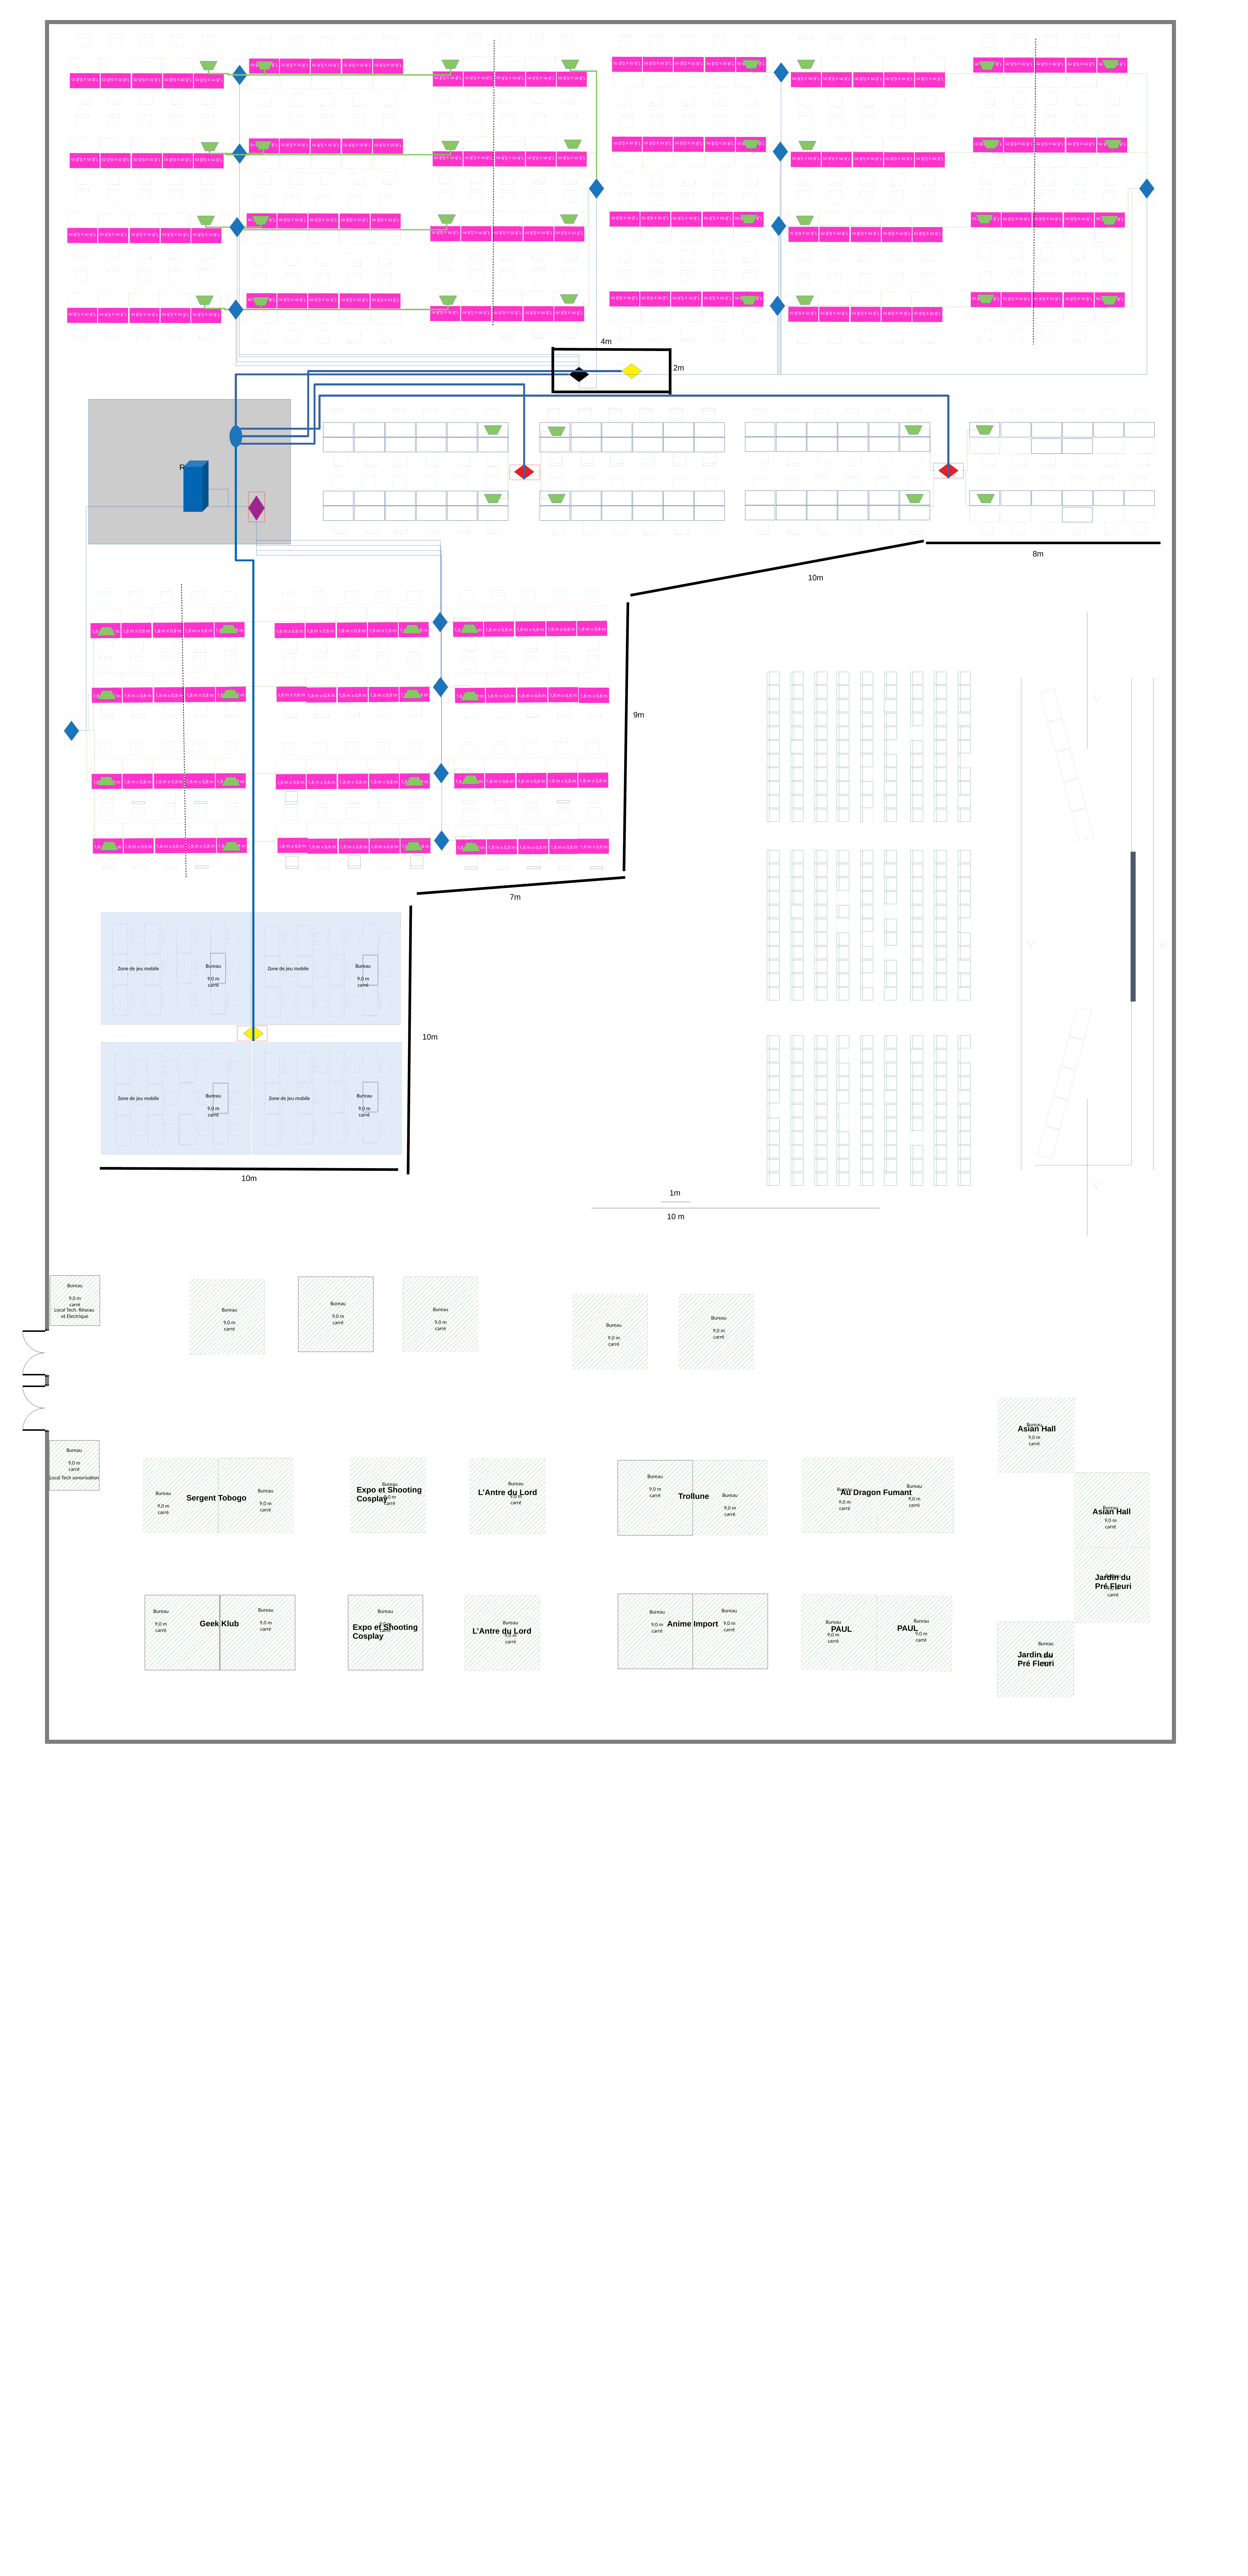

1,8 m x 0,8 m
1,8 m x 0,8 m
1,8 m x 0,8 m
1,8 m x 0,8 m
1,8 m x 0,8 m
1,8 m x 0,8 m
1,8 m x 0,8 m
1,8 m x 0,8 m
1,8 m x 0,8 m
1,8 m x 0,8 m
1,8 m x 0,8 m
1,8 m x 0,8 m
1,8 m x 0,8 m
1,8 m x 0,8 m
1,8 m x 0,8 m
1,8 m x 0,8 m
1,8 m x 0,8 m
1,8 m x 0,8 m
1,8 m x 0,8 m
1,8 m x 0,8 m
1,8 m x 0,8 m
1,8 m x 0,8 m
1,8 m x 0,8 m
1,8 m x 0,8 m
1,8 m x 0,8 m
1,8 m x 0,8 m
1,8 m x 0,8 m
1,8 m x 0,8 m
1,8 m x 0,8 m
1,8 m x 0,8 m
1,8 m x 0,8 m
1,8 m x 0,8 m
1,8 m x 0,8 m
1,8 m x 0,8 m
1,8 m x 0,8 m
1,8 m x 0,8 m
1,8 m x 0,8 m
1,8 m x 0,8 m
1,8 m x 0,8 m
1,8 m x 0,8 m
1,8 m x 0,8 m
1,8 m x 0,8 m
1,8 m x 0,8 m
1,8 m x 0,8 m
1,8 m x 0,8 m
1,8 m x 0,8 m
1,8 m x 0,8 m
1,8 m x 0,8 m
1,8 m x 0,8 m
1,8 m x 0,8 m
1,8 m x 0,8 m
1,8 m x 0,8 m
1,8 m x 0,8 m
1,8 m x 0,8 m
1,8 m x 0,8 m
1,8 m x 0,8 m
1,8 m x 0,8 m
1,8 m x 0,8 m
1,8 m x 0,8 m
1,8 m x 0,8 m
1,8 m x 0,8 m
1,8 m x 0,8 m
1,8 m x 0,8 m
1,8 m x 0,8 m
1,8 m x 0,8 m
1,8 m x 0,8 m
1,8 m x 0,8 m
1,8 m x 0,8 m
1,8 m x 0,8 m
1,8 m x 0,8 m
1,8 m x 0,8 m
1,8 m x 0,8 m
1,8 m x 0,8 m
1,8 m x 0,8 m
1,8 m x 0,8 m
1,8 m x 0,8 m
1,8 m x 0,8 m
1,8 m x 0,8 m
1,8 m x 0,8 m
1,8 m x 0,8 m
1,8 m x 0,8 m
1,8 m x 0,8 m
1,8 m x 0,8 m
1,8 m x 0,8 m
1,8 m x 0,8 m
1,8 m x 0,8 m
1,8 m x 0,8 m
1,8 m x 0,8 m
1,8 m x 0,8 m
1,8 m x 0,8 m
1,8 m x 0,8 m
1,8 m x 0,8 m
1,8 m x 0,8 m
1,8 m x 0,8 m
1,8 m x 0,8 m
1,8 m x 0,8 m
1,8 m x 0,8 m
1,8 m x 0,8 m
1,8 m x 0,8 m
1,8 m x 0,8 m
1,8 m x 0,8 m
1,8 m x 0,8 m
1,8 m x 0,8 m
1,8 m x 0,8 m
1,8 m x 0,8 m
1,8 m x 0,8 m
1,8 m x 0,8 m
1,8 m x 0,8 m
1,8 m x 0,8 m
1,8 m x 0,8 m
1,8 m x 0,8 m
1,8 m x 0,8 m
1,8 m x 0,8 m
1,8 m x 0,8 m
1,8 m x 0,8 m
1,8 m x 0,8 m
1,8 m x 0,8 m
1,8 m x 0,8 m
1,8 m x 0,8 m
1,8 m x 0,8 m
4m
2m
Régie
8m
10m
1,8 m x 0,8 m
1,8 m x 0,8 m
1,8 m x 0,8 m
1,8 m x 0,8 m
1,8 m x 0,8 m
1,8 m x 0,8 m
1,8 m x 0,8 m
1,8 m x 0,8 m
1,8 m x 0,8 m
1,8 m x 0,8 m
1,8 m x 0,8 m
1,8 m x 0,8 m
1,8 m x 0,8 m
1,8 m x 0,8 m
1,8 m x 0,8 m
1,8 m x 0,8 m
1,8 m x 0,8 m
1,8 m x 0,8 m
1,8 m x 0,8 m
1,8 m x 0,8 m
1,8 m x 0,8 m
1,8 m x 0,8 m
1,8 m x 0,8 m
1,8 m x 0,8 m
1,8 m x 0,8 m
1,8 m x 0,8 m
1,8 m x 0,8 m
1,8 m x 0,8 m
1,8 m x 0,8 m
1,8 m x 0,8 m
9m
1,8 m x 0,8 m
1,8 m x 0,8 m
1,8 m x 0,8 m
1,8 m x 0,8 m
1,8 m x 0,8 m
1,8 m x 0,8 m
1,8 m x 0,8 m
1,8 m x 0,8 m
1,8 m x 0,8 m
1,8 m x 0,8 m
1,8 m x 0,8 m
1,8 m x 0,8 m
1,8 m x 0,8 m
1,8 m x 0,8 m
1,8 m x 0,8 m
1,8 m x 0,8 m
1,8 m x 0,8 m
1,8 m x 0,8 m
1,8 m x 0,8 m
1,8 m x 0,8 m
1,8 m x 0,8 m
1,8 m x 0,8 m
1,8 m x 0,8 m
1,8 m x 0,8 m
1,8 m x 0,8 m
1,8 m x 0,8 m
1,8 m x 0,8 m
1,8 m x 0,8 m
1,8 m x 0,8 m
1,8 m x 0,8 m
7m
Bureau
9,0 m carré
Zone de jeu mobile
Bureau
9,0 m carré
Zone de jeu mobile
10m
Bureau
9,0 m carré
Zone de jeu mobile
Bureau
9,0 m carré
Zone de jeu mobile
10m
1m
10 m
Bureau
9,0 m carré
Local Tech. Réseau
et Electrique
Bureau
9,0 m carré
Bureau
9,0 m carré
Bureau
9,0 m carré
Bureau
9,0 m carré
Bureau
9,0 m carré
Bureau
9,0 m carré
Asian Hall
Bureau
9,0 m carré
Local Tech sonorisation
Bureau
9,0 m carré
Bureau
9,0 m carré
Bureau
9,0 m carré
Bureau
9,0 m carré
Bureau
9,0 m carré
Bureau
9,0 m carré
Expo et Shooting Cosplay
Bureau
9,0 m carré
L’Antre du Lord
Au Dragon Fumant
Bureau
9,0 m carré
Trollune
Sergent Tobogo
Bureau
9,0 m carré
Asian Hall
Bureau
9,0 m carré
Jardin du Pré Fleuri
Bureau
9,0 m carré
Bureau
9,0 m carré
Bureau
9,0 m carré
Bureau
9,0 m carré
Bureau
9,0 m carré
Bureau
9,0 m carré
Bureau
9,0 m carré
Bureau
9,0 m carré
Geek Klub
Anime Import
Expo et Shooting Cosplay
PAUL
PAUL
L’Antre du Lord
Bureau
9,0 m carré
Jardin du Pré Fleuri